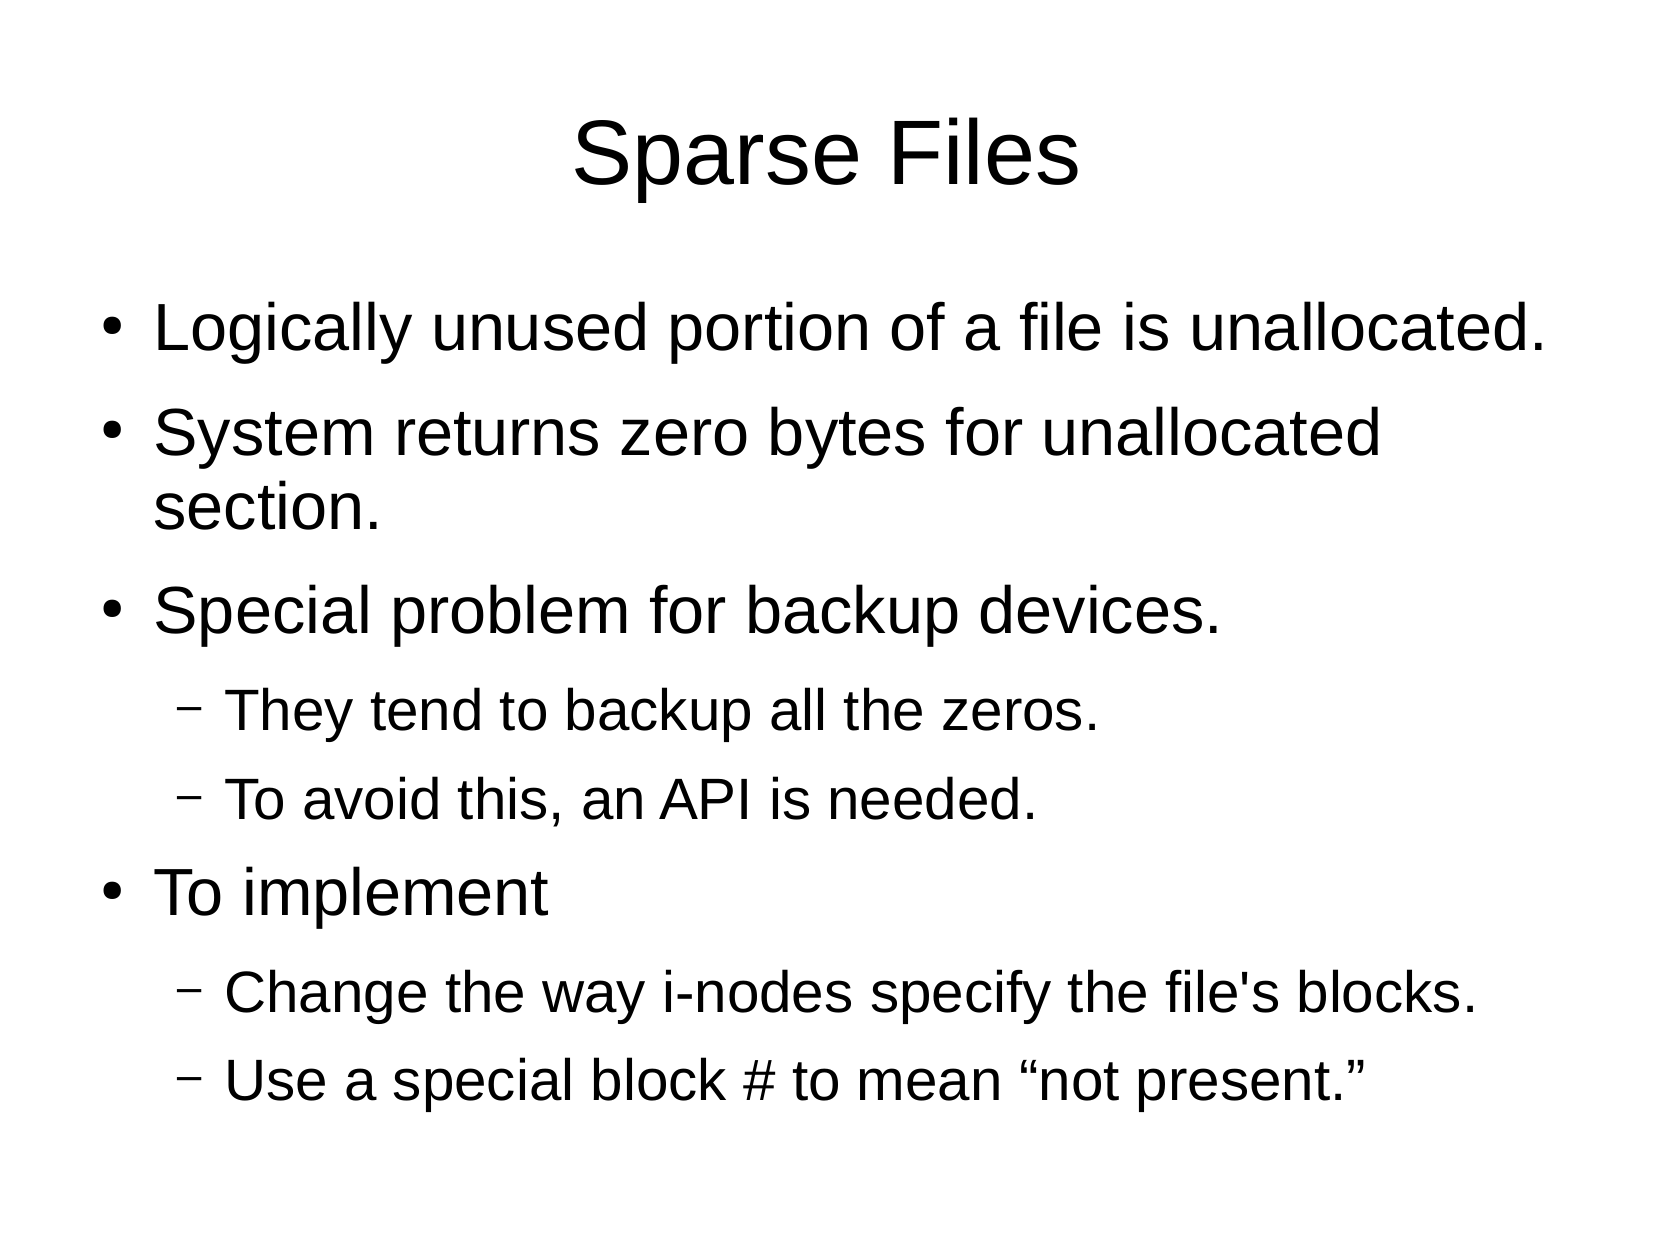

# Sparse Files
Logically unused portion of a file is unallocated.
System returns zero bytes for unallocated section.
Special problem for backup devices.
They tend to backup all the zeros.
To avoid this, an API is needed.
To implement
Change the way i-nodes specify the file's blocks.
Use a special block # to mean “not present.”